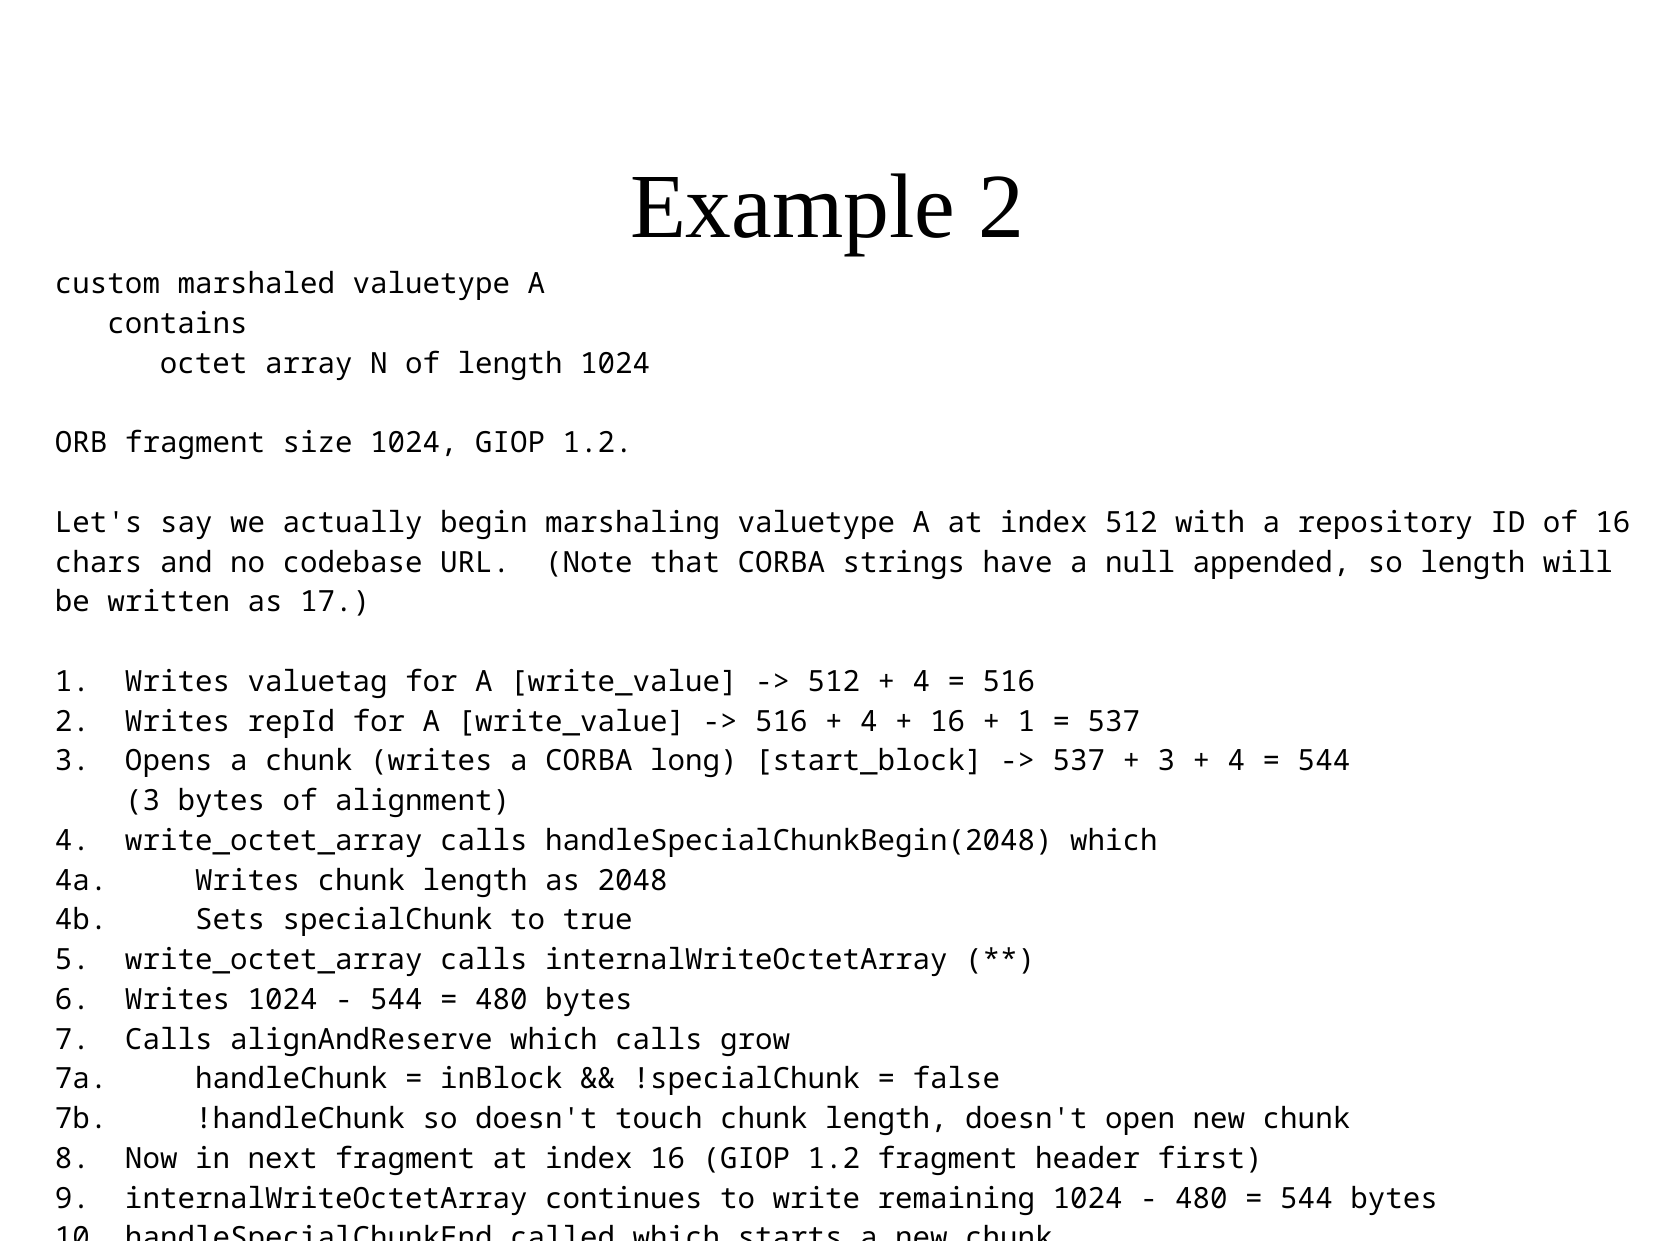

# Example 2
custom marshaled valuetype A
 contains
 octet array N of length 1024
ORB fragment size 1024, GIOP 1.2.
Let's say we actually begin marshaling valuetype A at index 512 with a repository ID of 16 chars and no codebase URL. (Note that CORBA strings have a null appended, so length will be written as 17.)
1. Writes valuetag for A [write_value] -> 512 + 4 = 516
2. Writes repId for A [write_value] -> 516 + 4 + 16 + 1 = 537
3. Opens a chunk (writes a CORBA long) [start_block] -> 537 + 3 + 4 = 544
 (3 bytes of alignment)
4. write_octet_array calls handleSpecialChunkBegin(2048) which
4a. Writes chunk length as 2048
4b. Sets specialChunk to true
5. write_octet_array calls internalWriteOctetArray (**)
6. Writes 1024 - 544 = 480 bytes
7. Calls alignAndReserve which calls grow
7a. handleChunk = inBlock && !specialChunk = false
7b. !handleChunk so doesn't touch chunk length, doesn't open new chunk
8. Now in next fragment at index 16 (GIOP 1.2 fragment header first)
9. internalWriteOctetArray continues to write remaining 1024 - 480 = 544 bytes
10. handleSpecialChunkEnd called which starts a new chunk